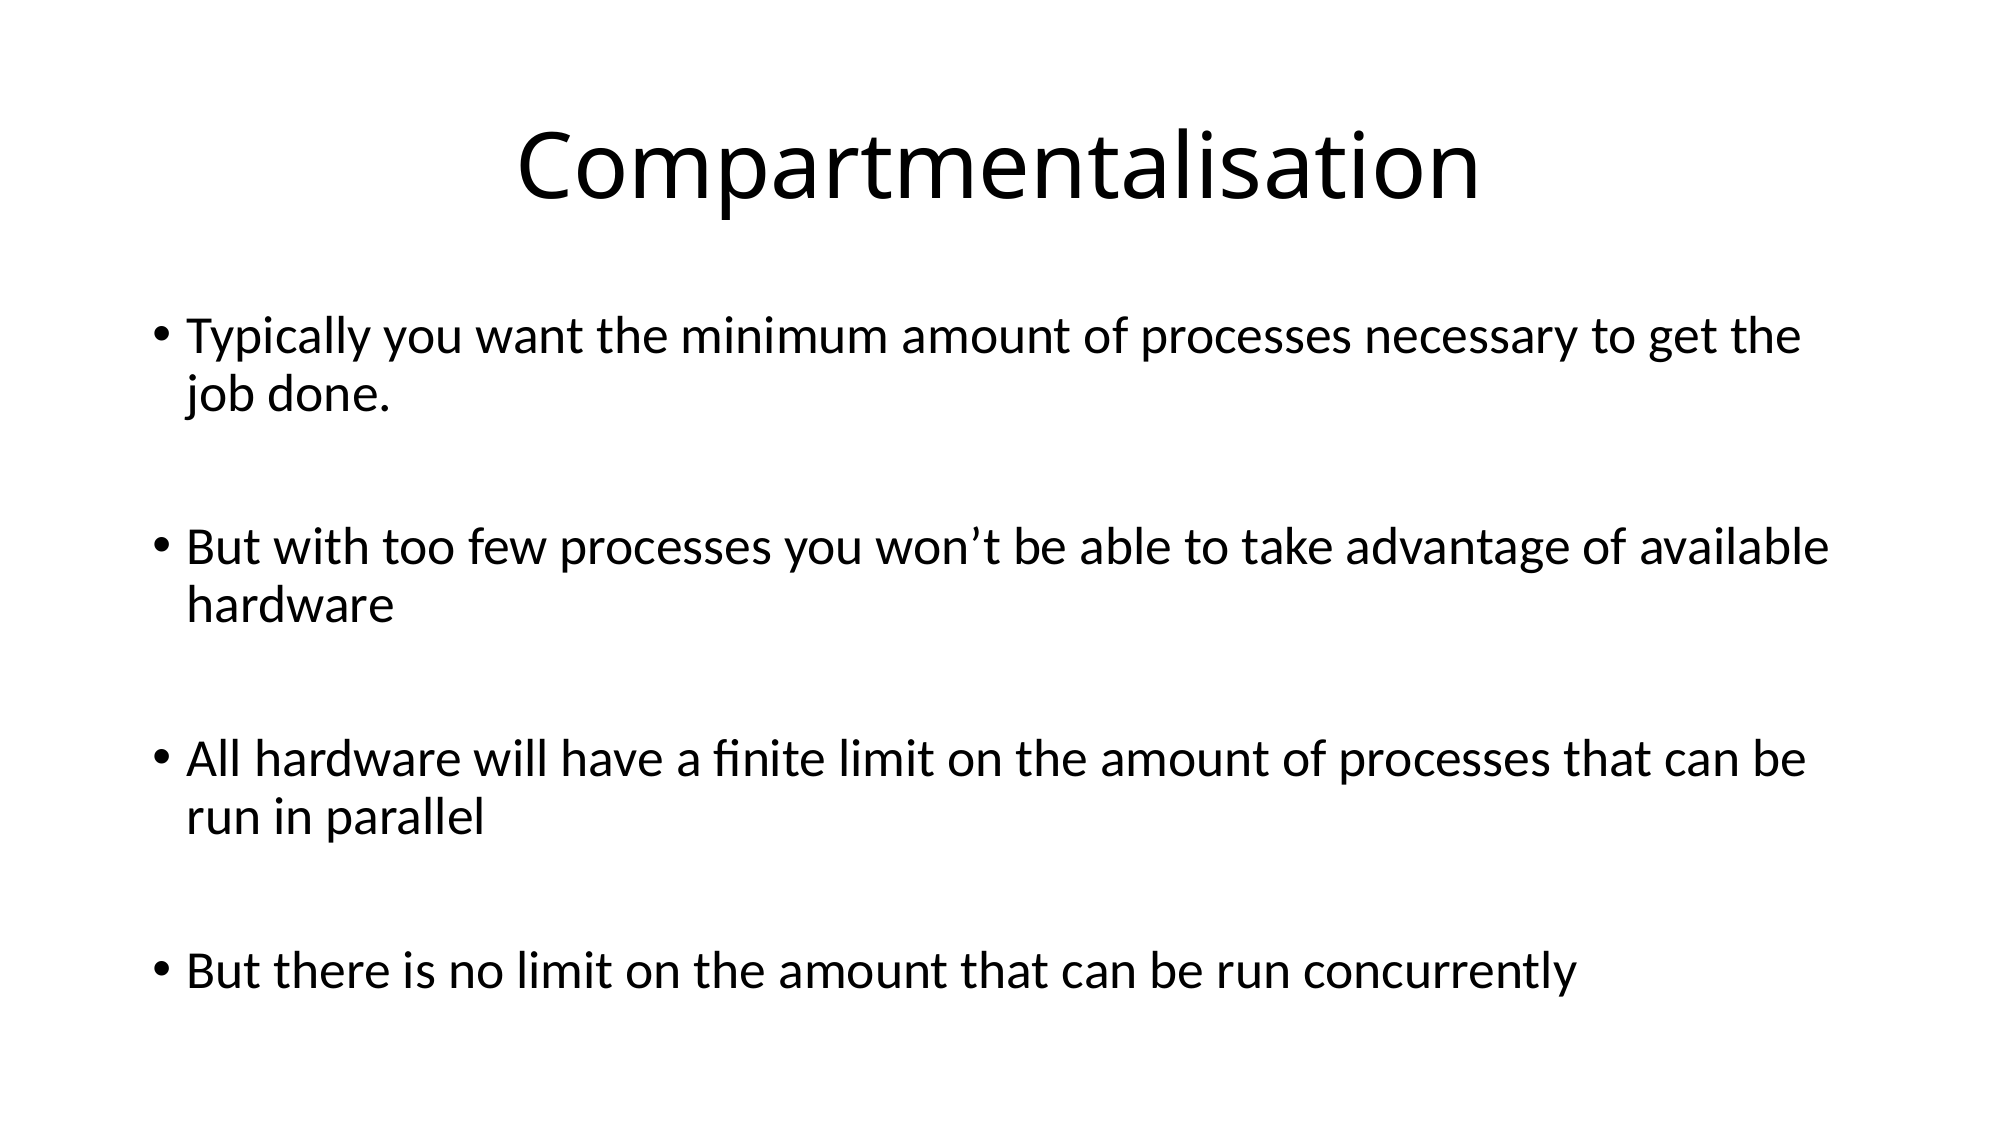

# Compartmentalisation
Typically you want the minimum amount of processes necessary to get the job done.
But with too few processes you won’t be able to take advantage of available hardware
All hardware will have a finite limit on the amount of processes that can be run in parallel
But there is no limit on the amount that can be run concurrently